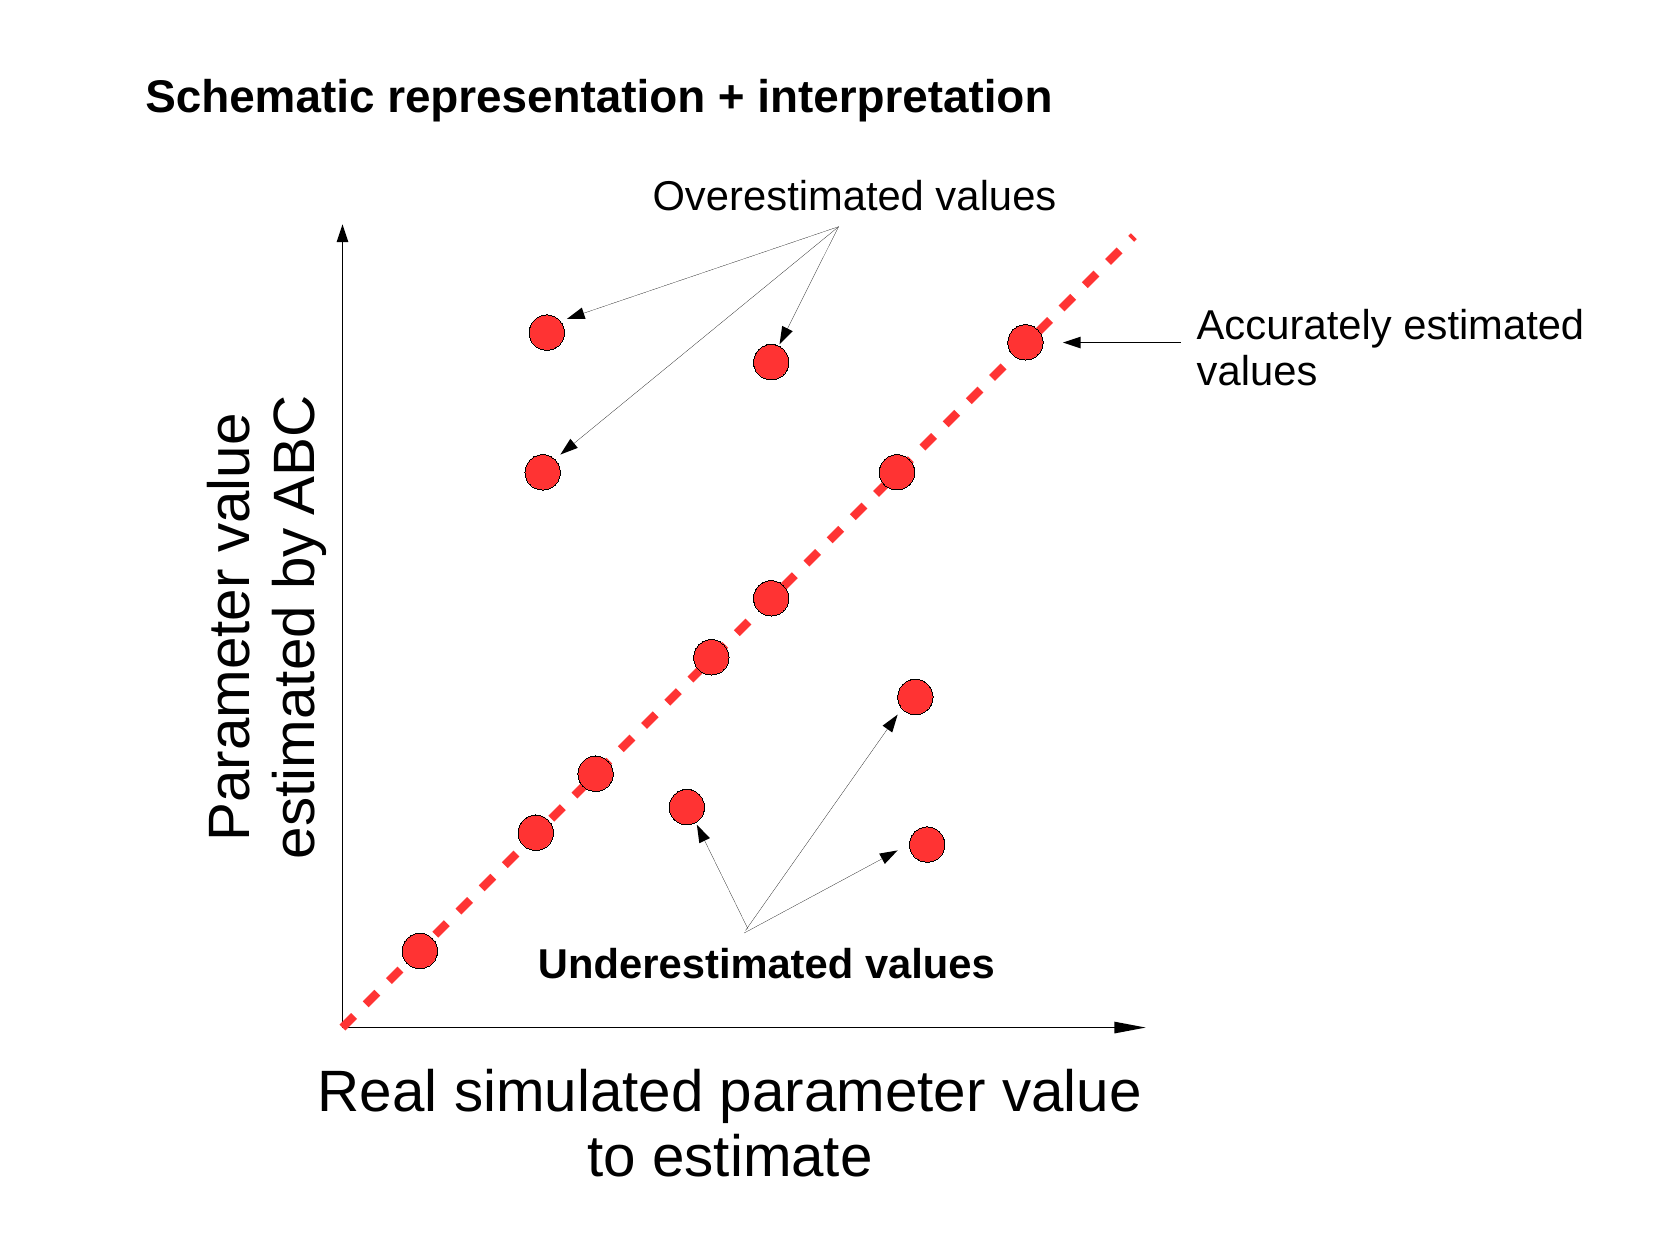

Schematic representation + interpretation
Overestimated values
Accurately estimated
values
Parameter value
estimated by ABC
Underestimated values
Real simulated parameter value
to estimate